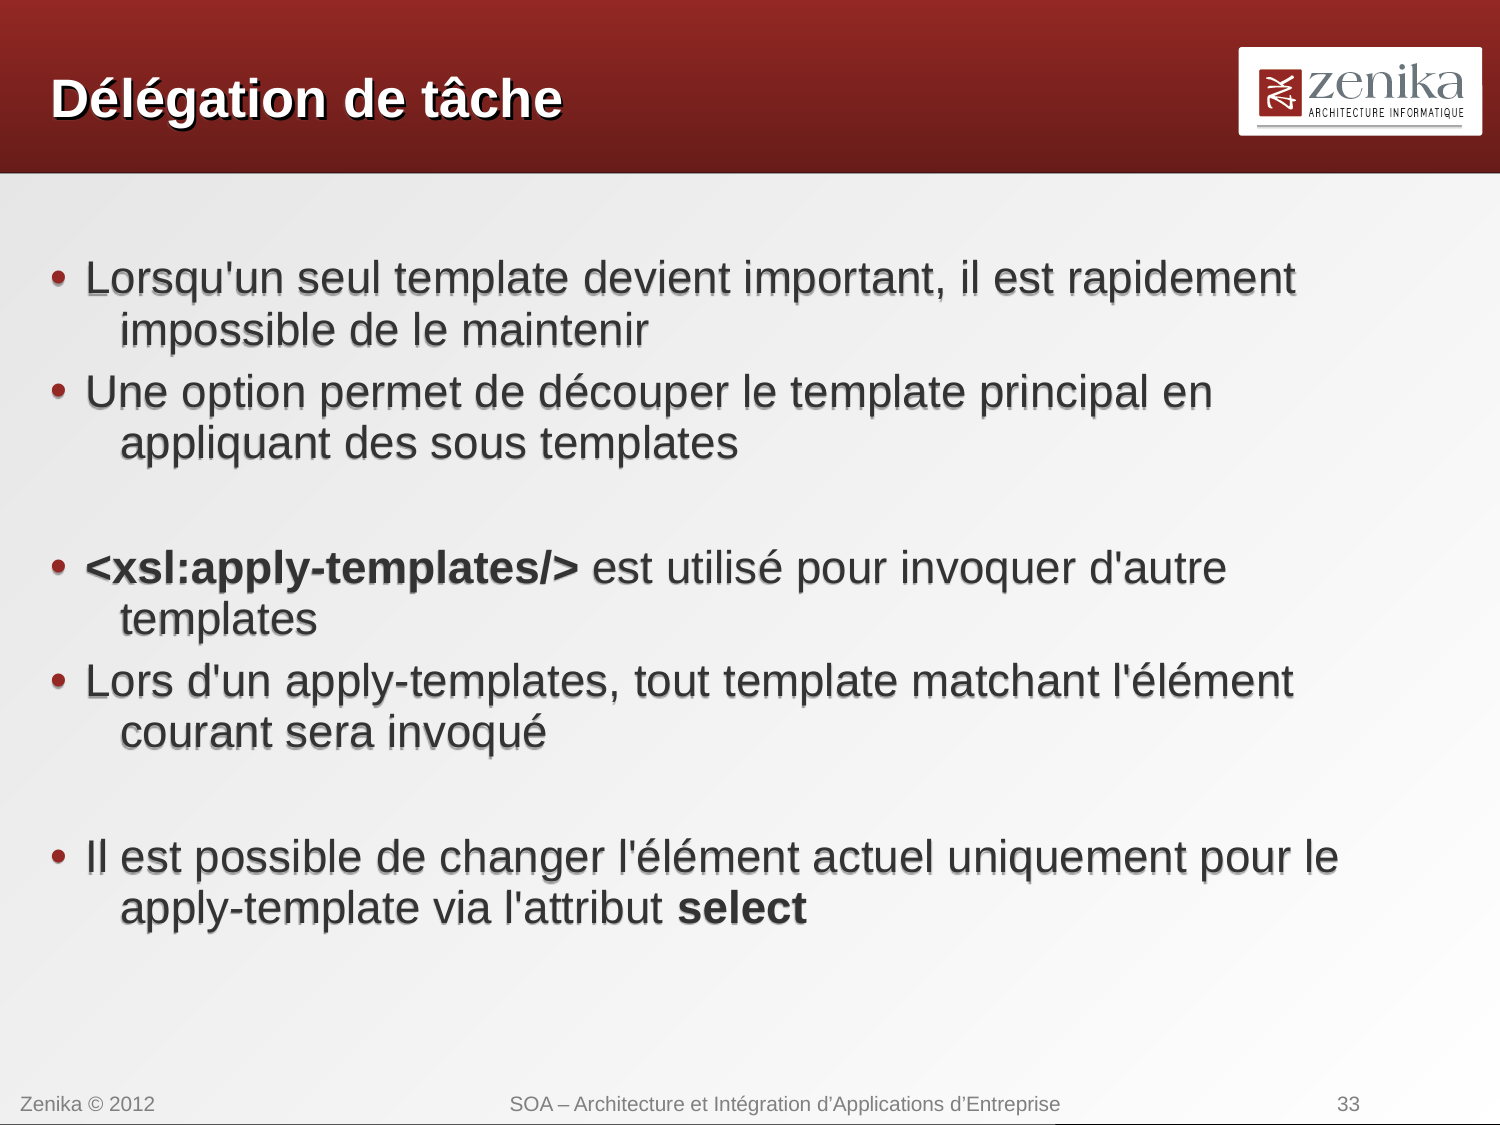

# Délégation de tâche
Lorsqu'un seul template devient important, il est rapidement impossible de le maintenir
Une option permet de découper le template principal en appliquant des sous templates
<xsl:apply-templates/> est utilisé pour invoquer d'autre templates
Lors d'un apply-templates, tout template matchant l'élément courant sera invoqué
Il est possible de changer l'élément actuel uniquement pour le apply-template via l'attribut select